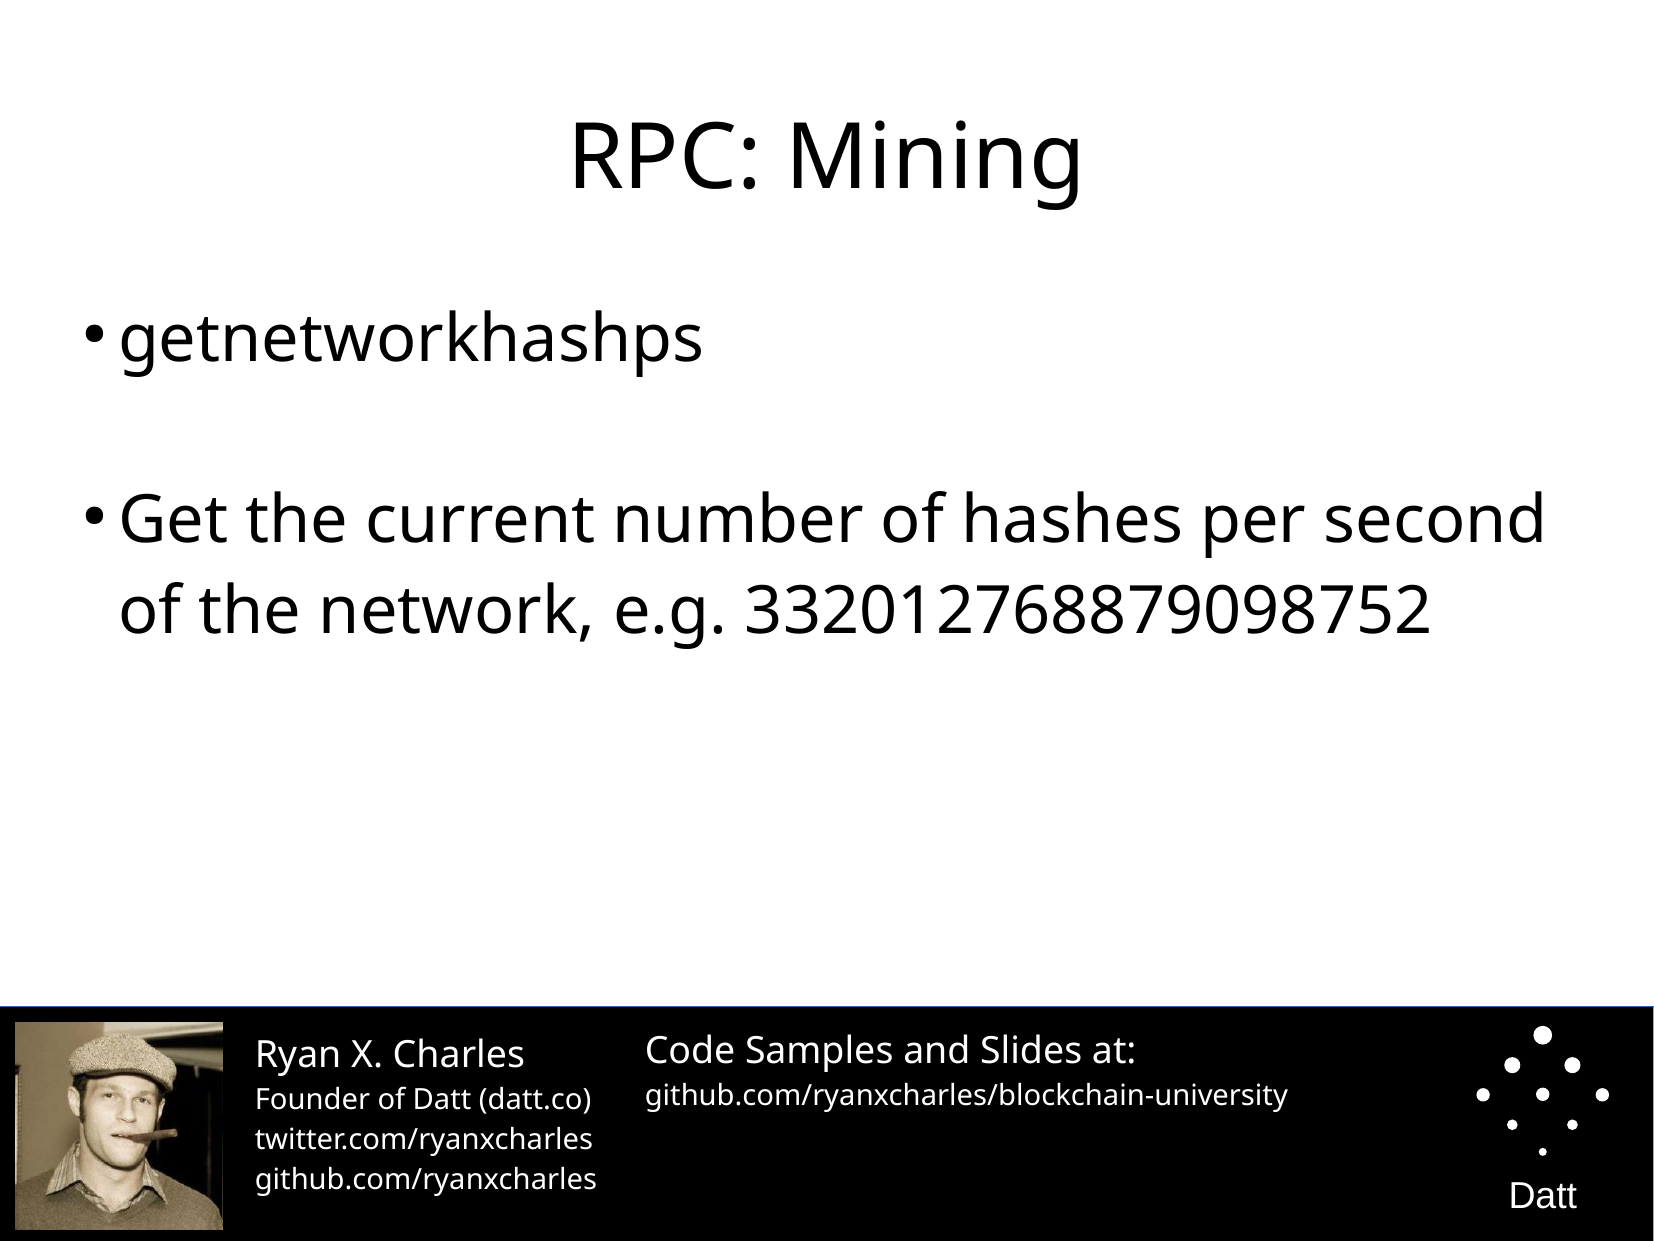

# RPC: Mining
getnetworkhashps
Get the current number of hashes per second of the network, e.g. 332012768879098752
Code Samples and Slides at:
github.com/ryanxcharles/blockchain-university
Ryan X. Charles
Founder of Datt (datt.co)
twitter.com/ryanxcharles
github.com/ryanxcharles
Datt